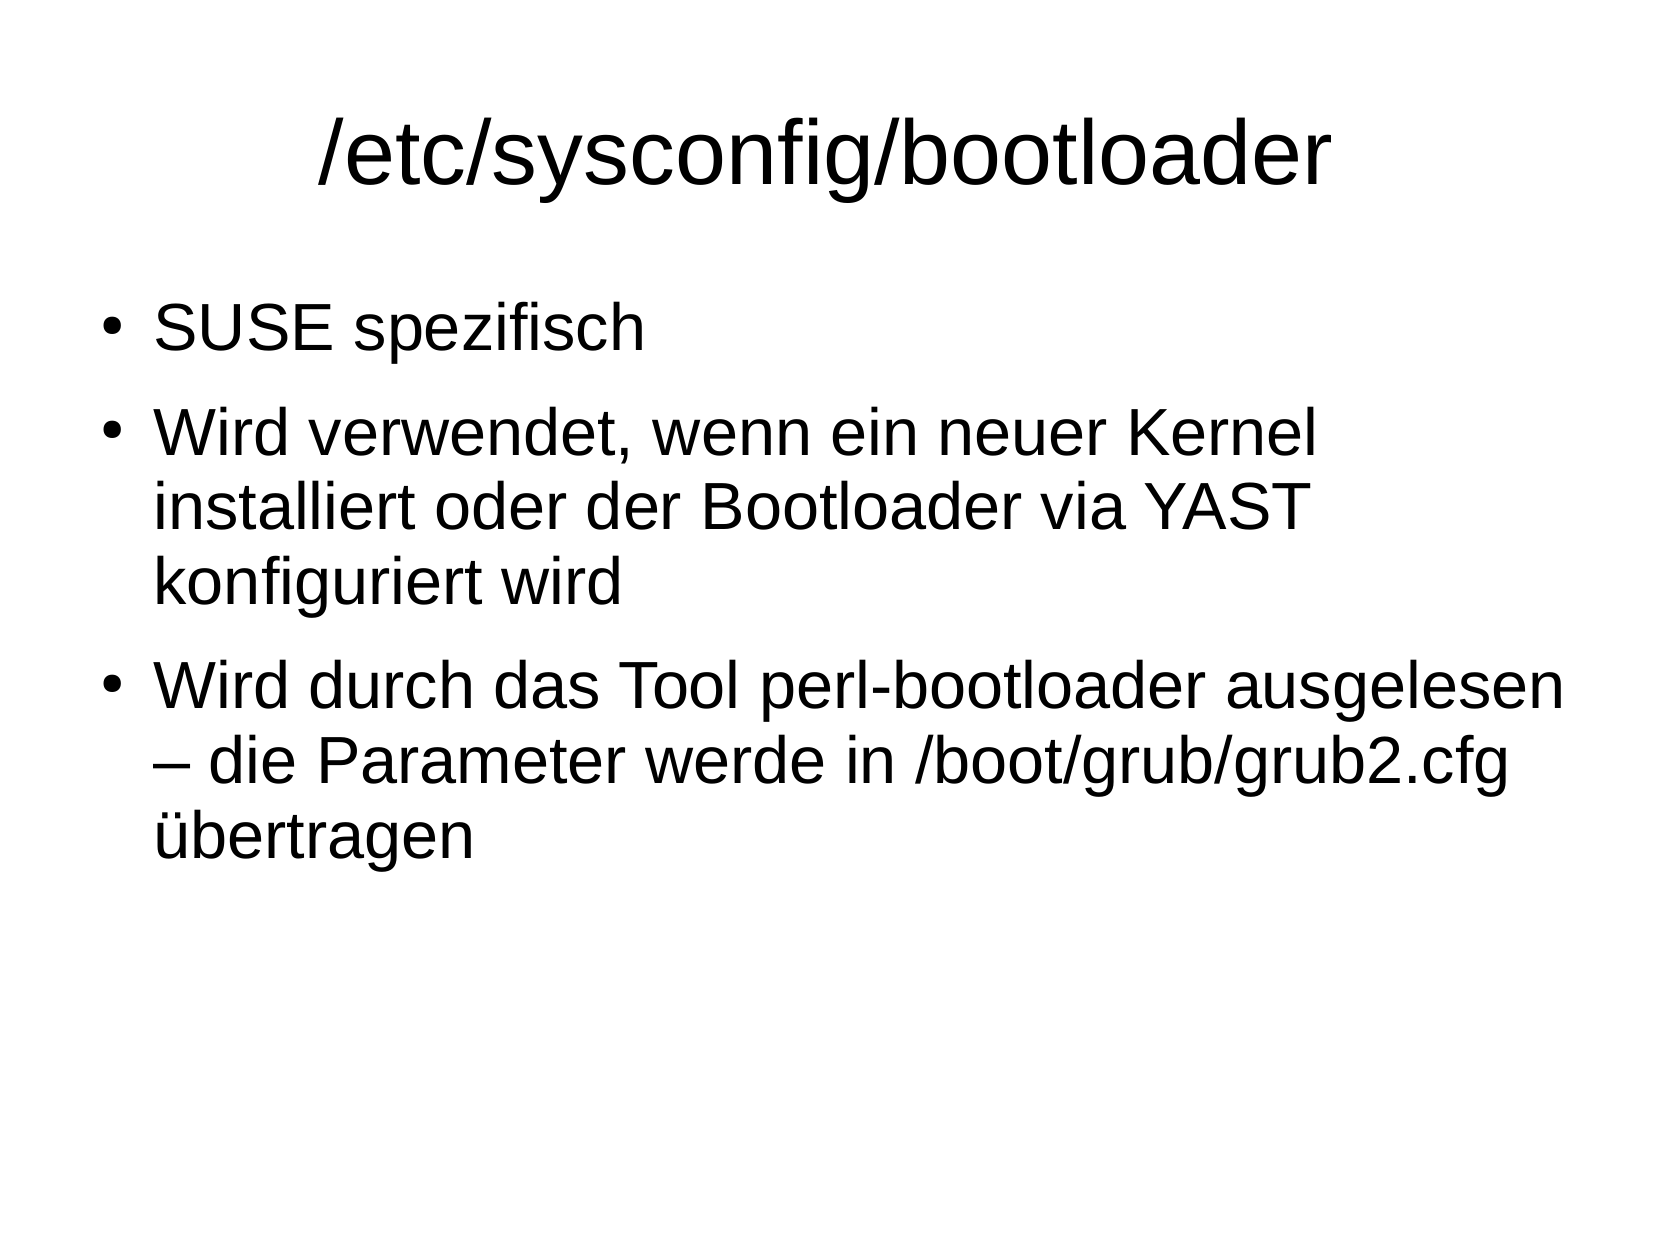

# /etc/sysconfig/bootloader
SUSE spezifisch
Wird verwendet, wenn ein neuer Kernel installiert oder der Bootloader via YAST konfiguriert wird
Wird durch das Tool perl-bootloader ausgelesen – die Parameter werde in /boot/grub/grub2.cfg übertragen